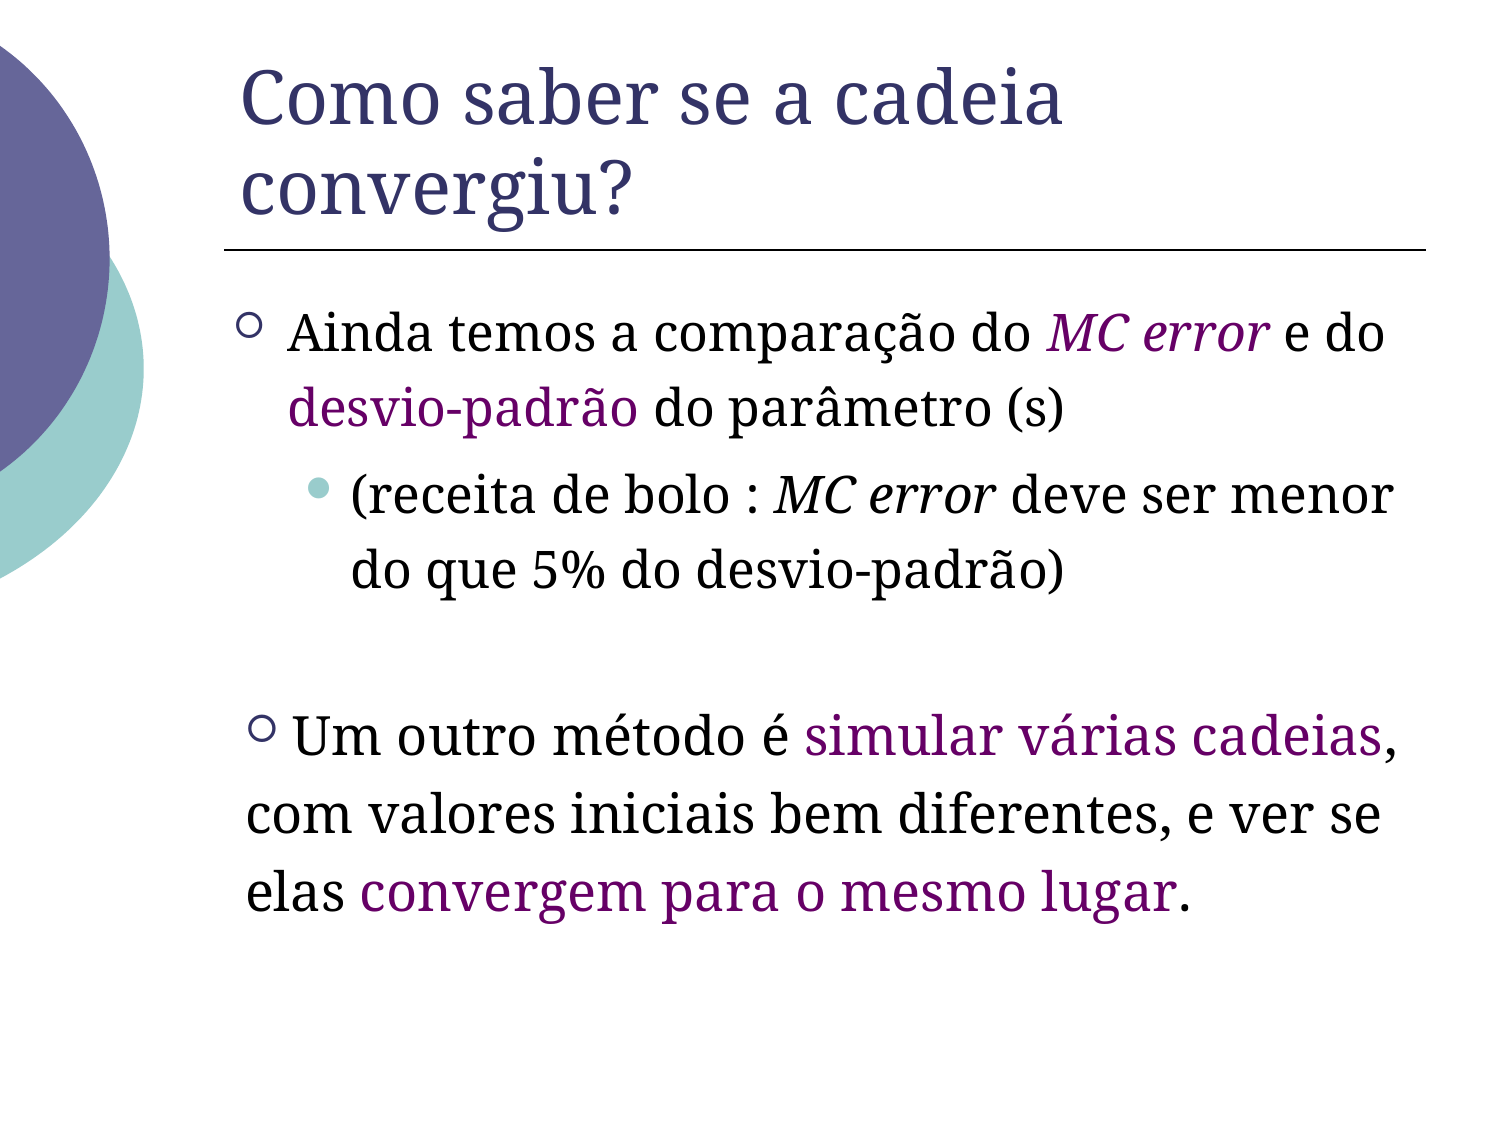

# Como saber se a cadeia convergiu?
Ainda temos a comparação do MC error e do desvio-padrão do parâmetro (s)
(receita de bolo : MC error deve ser menor do que 5% do desvio-padrão)
 Um outro método é simular várias cadeias, com valores iniciais bem diferentes, e ver se elas convergem para o mesmo lugar.